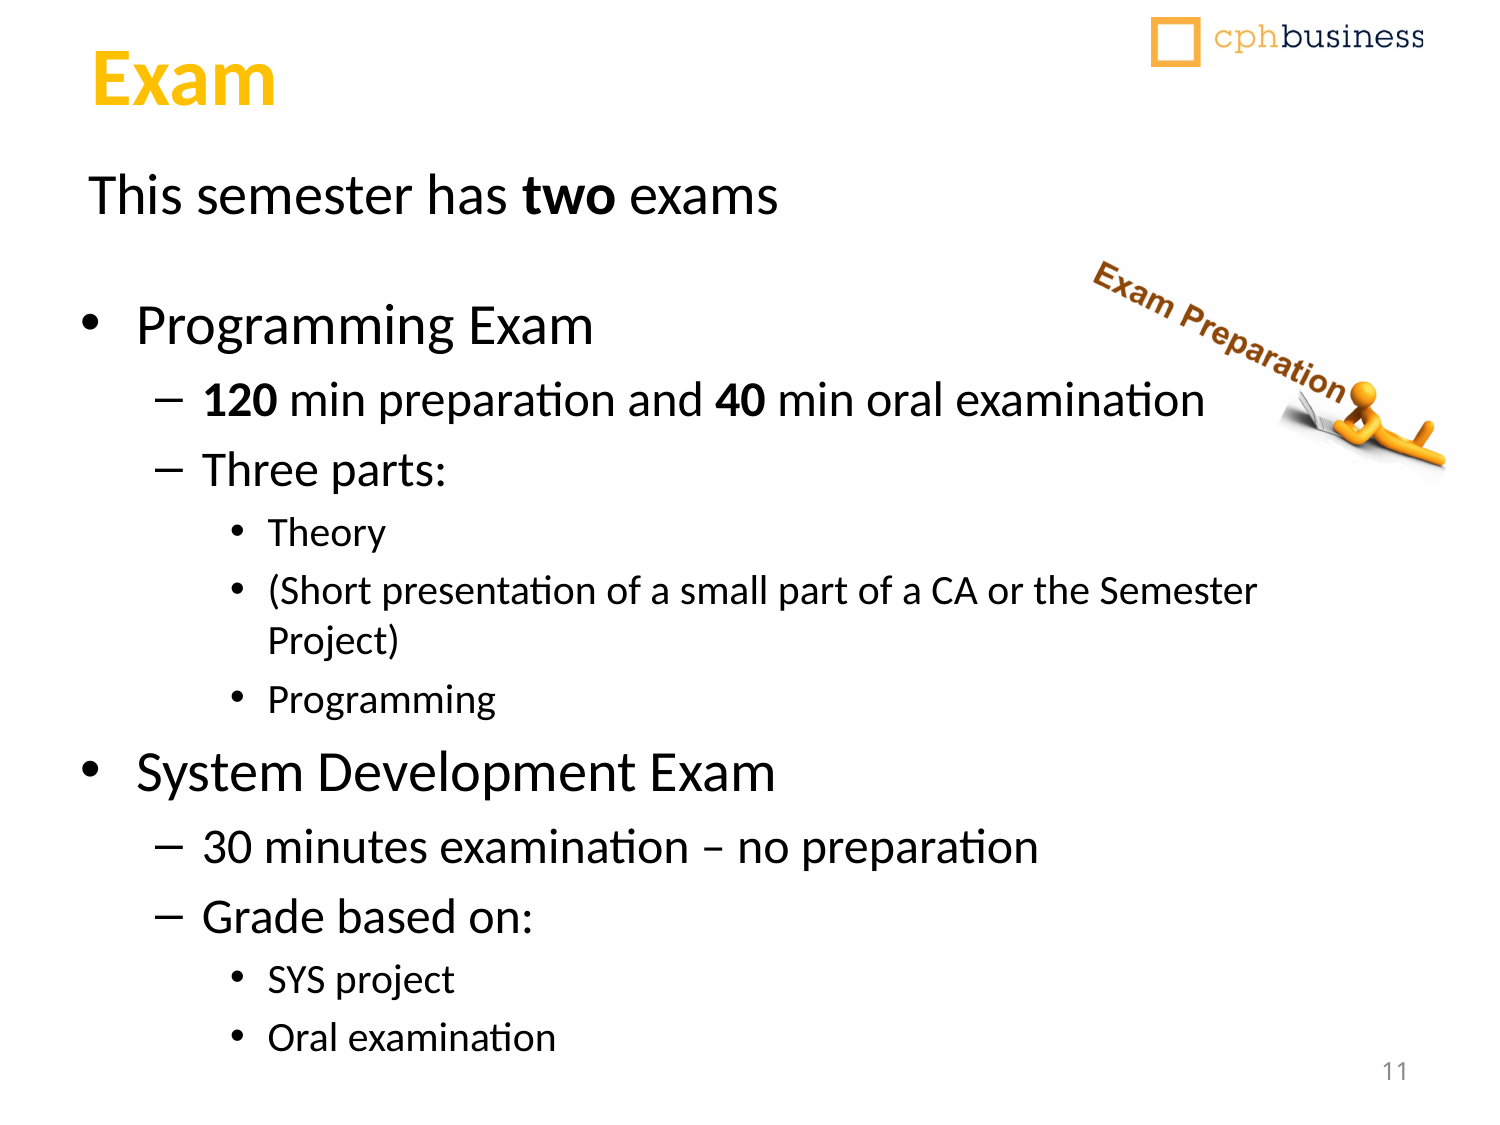

# Exam
This semester has two exams
Programming Exam
120 min preparation and 40 min oral examination
Three parts:
Theory
(Short presentation of a small part of a CA or the Semester Project)
Programming
System Development Exam
30 minutes examination – no preparation
Grade based on:
SYS project
Oral examination